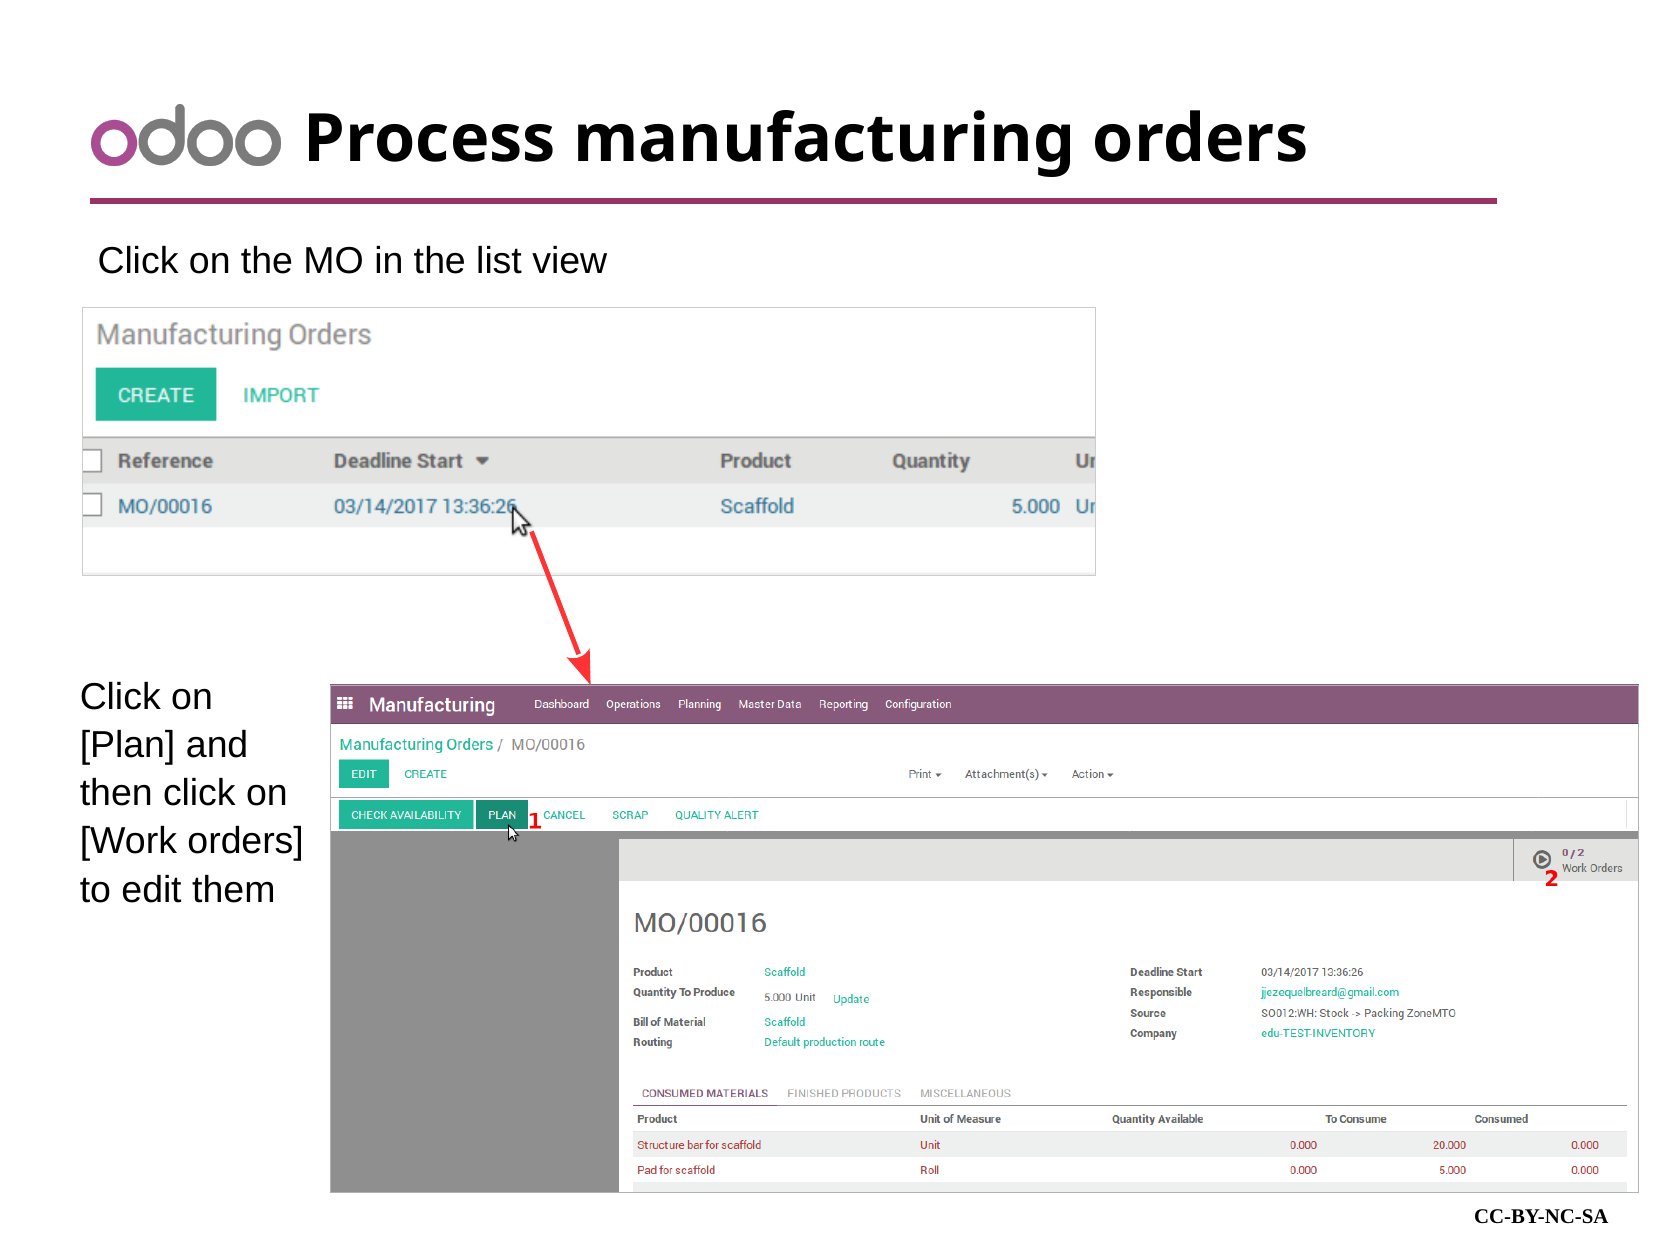

# Process manufacturing orders
Click on the MO in the list view
Click on [Plan] and then click on [Work orders] to edit them